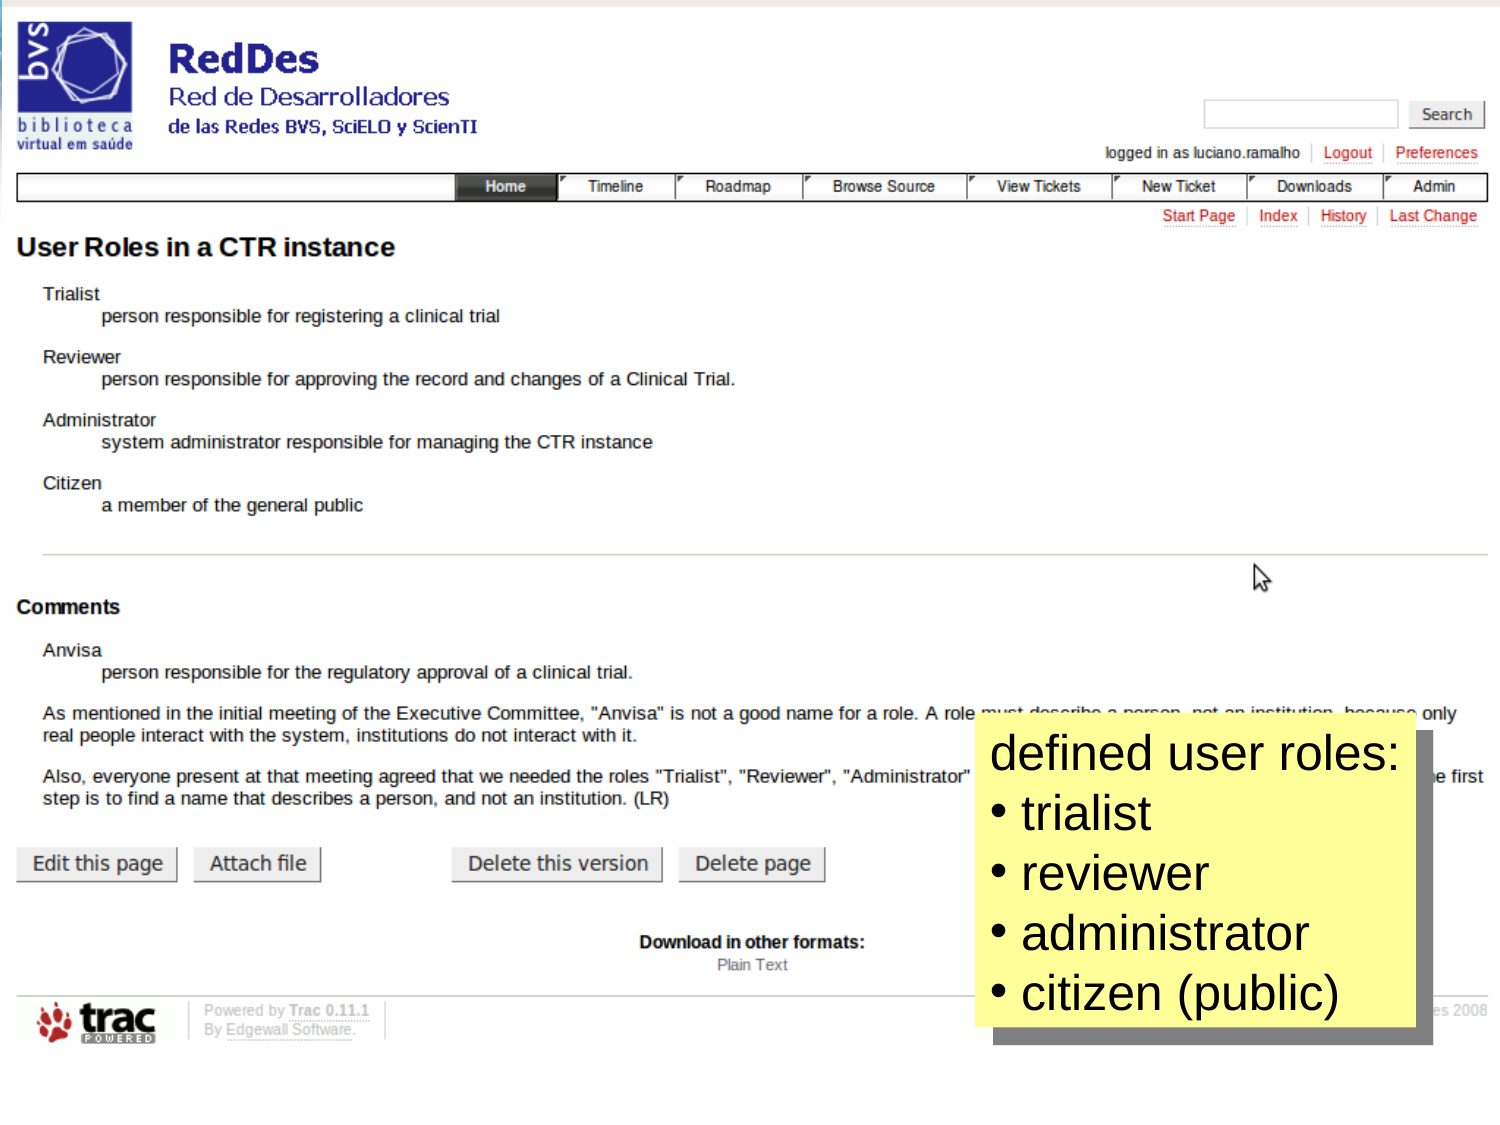

defined user roles:
 trialist
 reviewer
 administrator
 citizen (public)